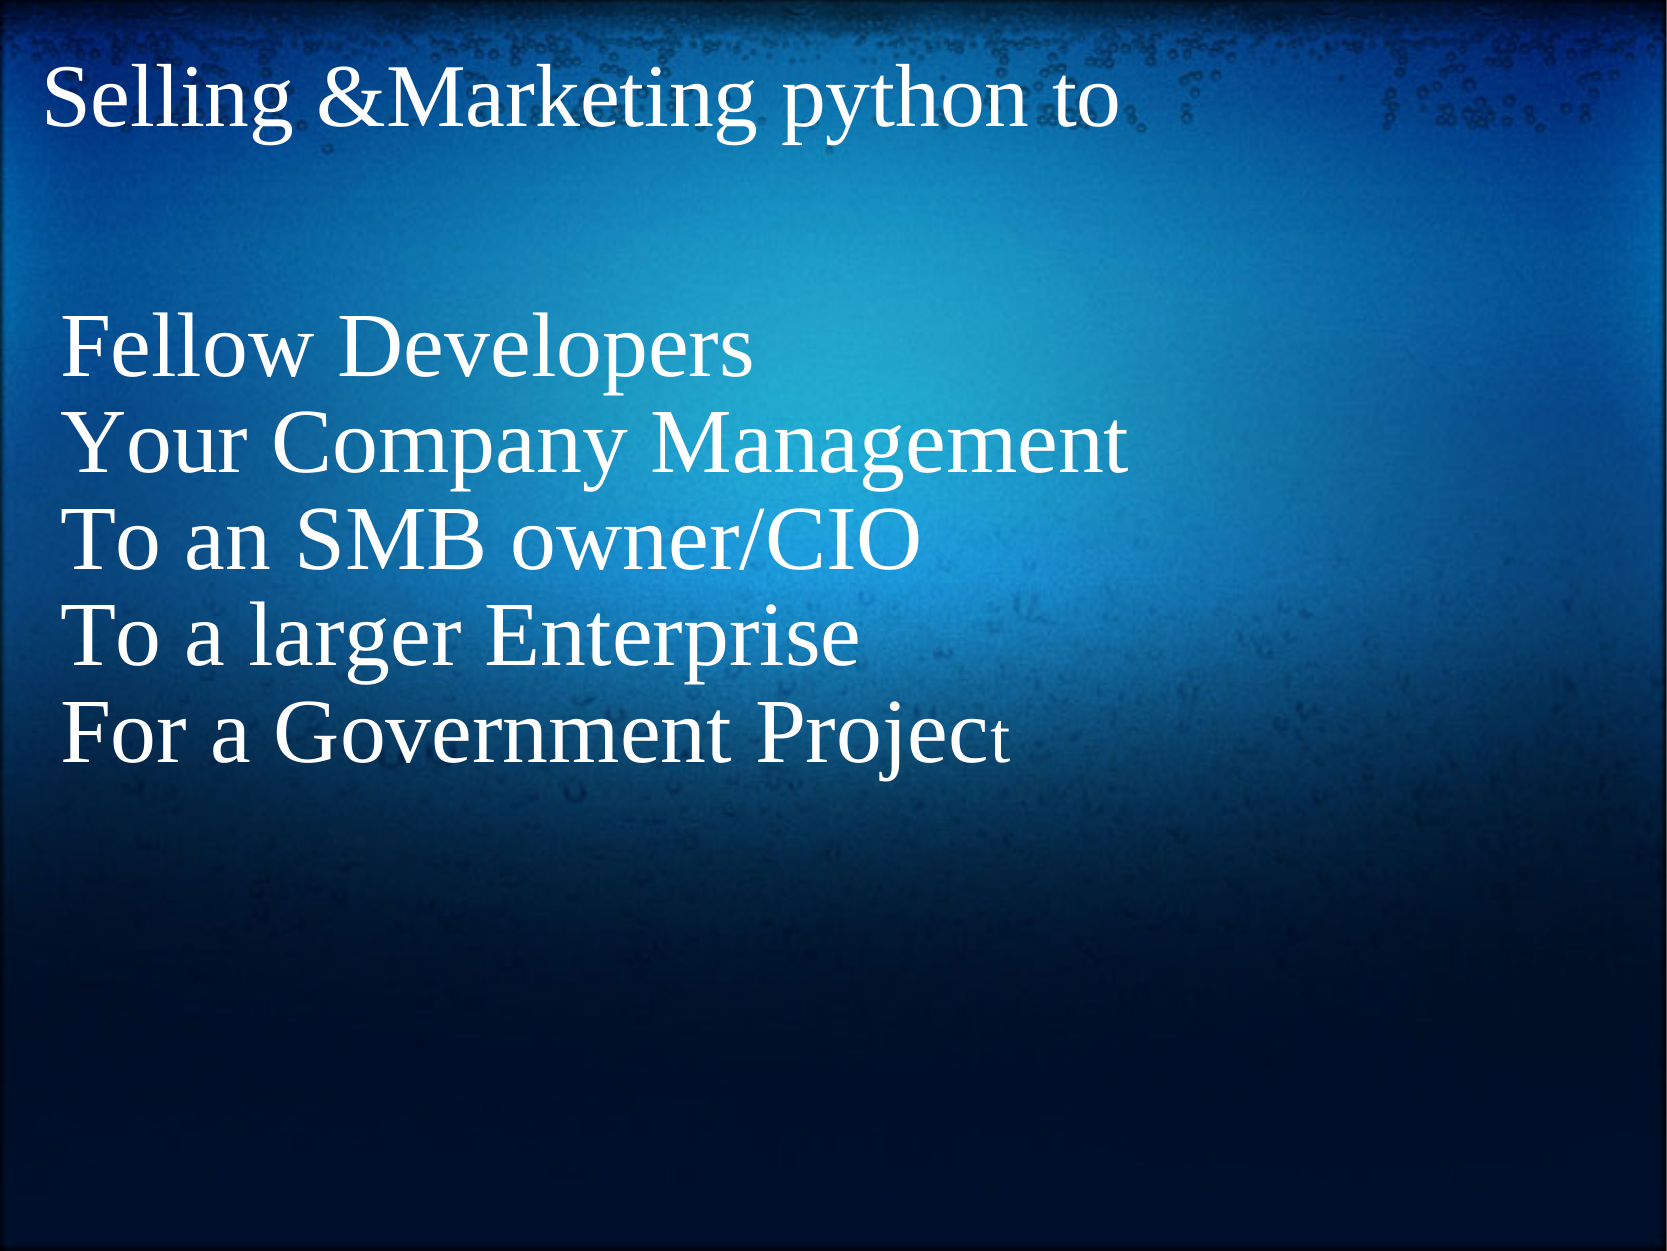

# Selling &Marketing python to
Fellow Developers
Your Company Management
To an SMB owner/CIO
To a larger Enterprise
For a Government Project